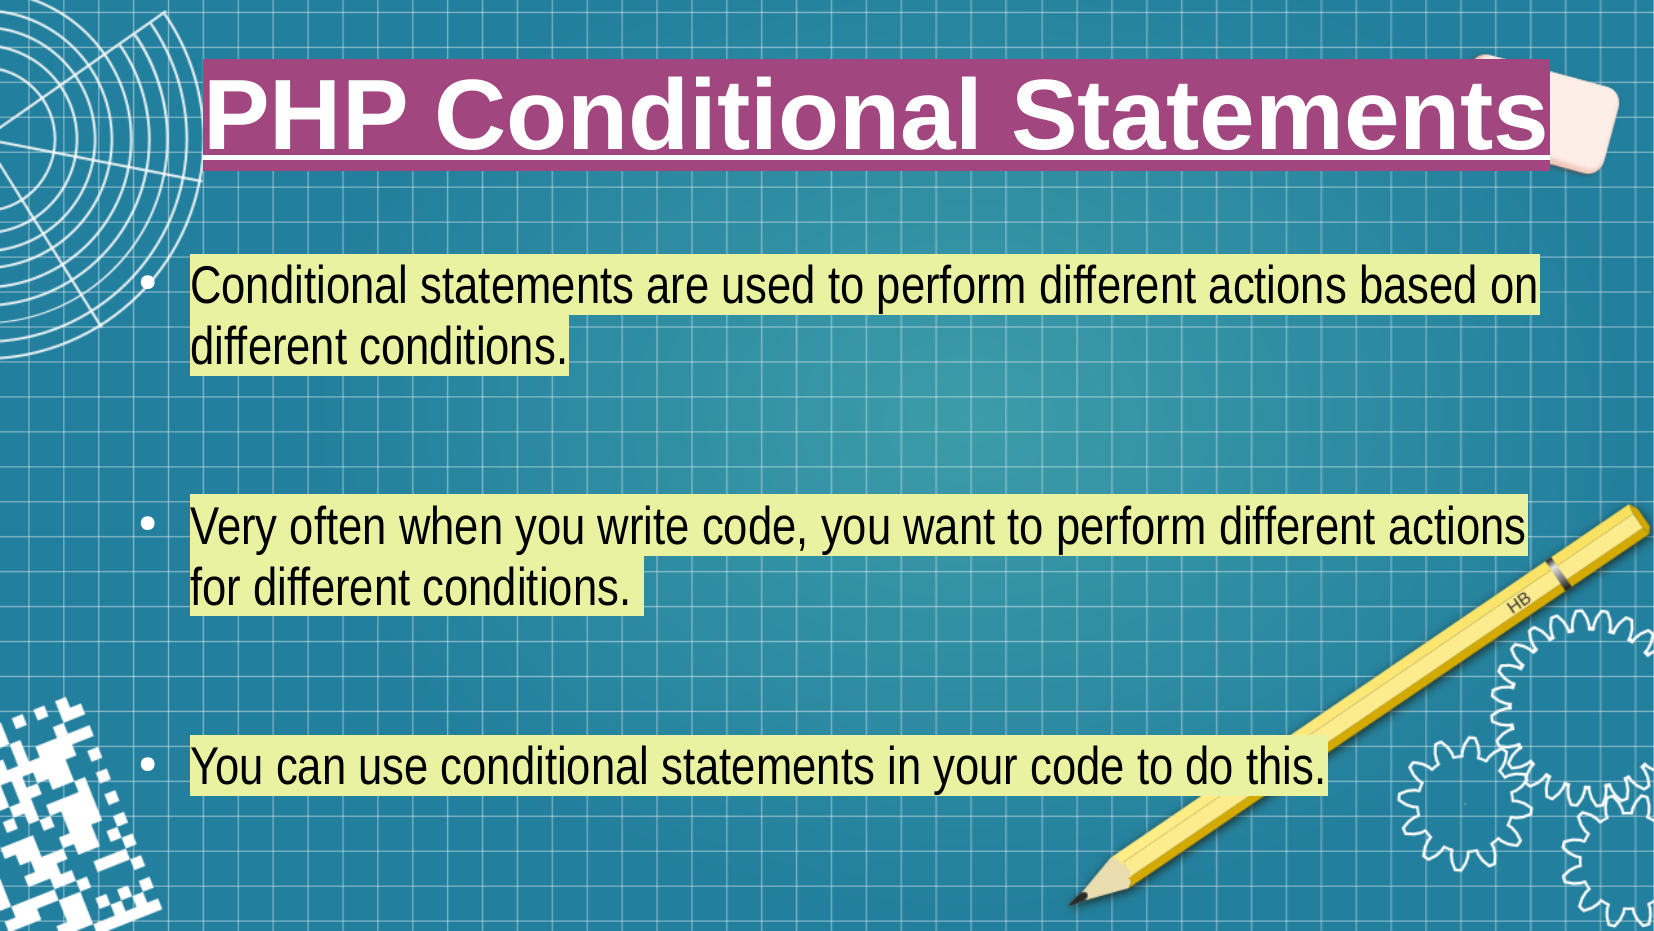

# PHP Conditional Statements
Conditional statements are used to perform different actions based on different conditions.
Very often when you write code, you want to perform different actions for different conditions.
You can use conditional statements in your code to do this.